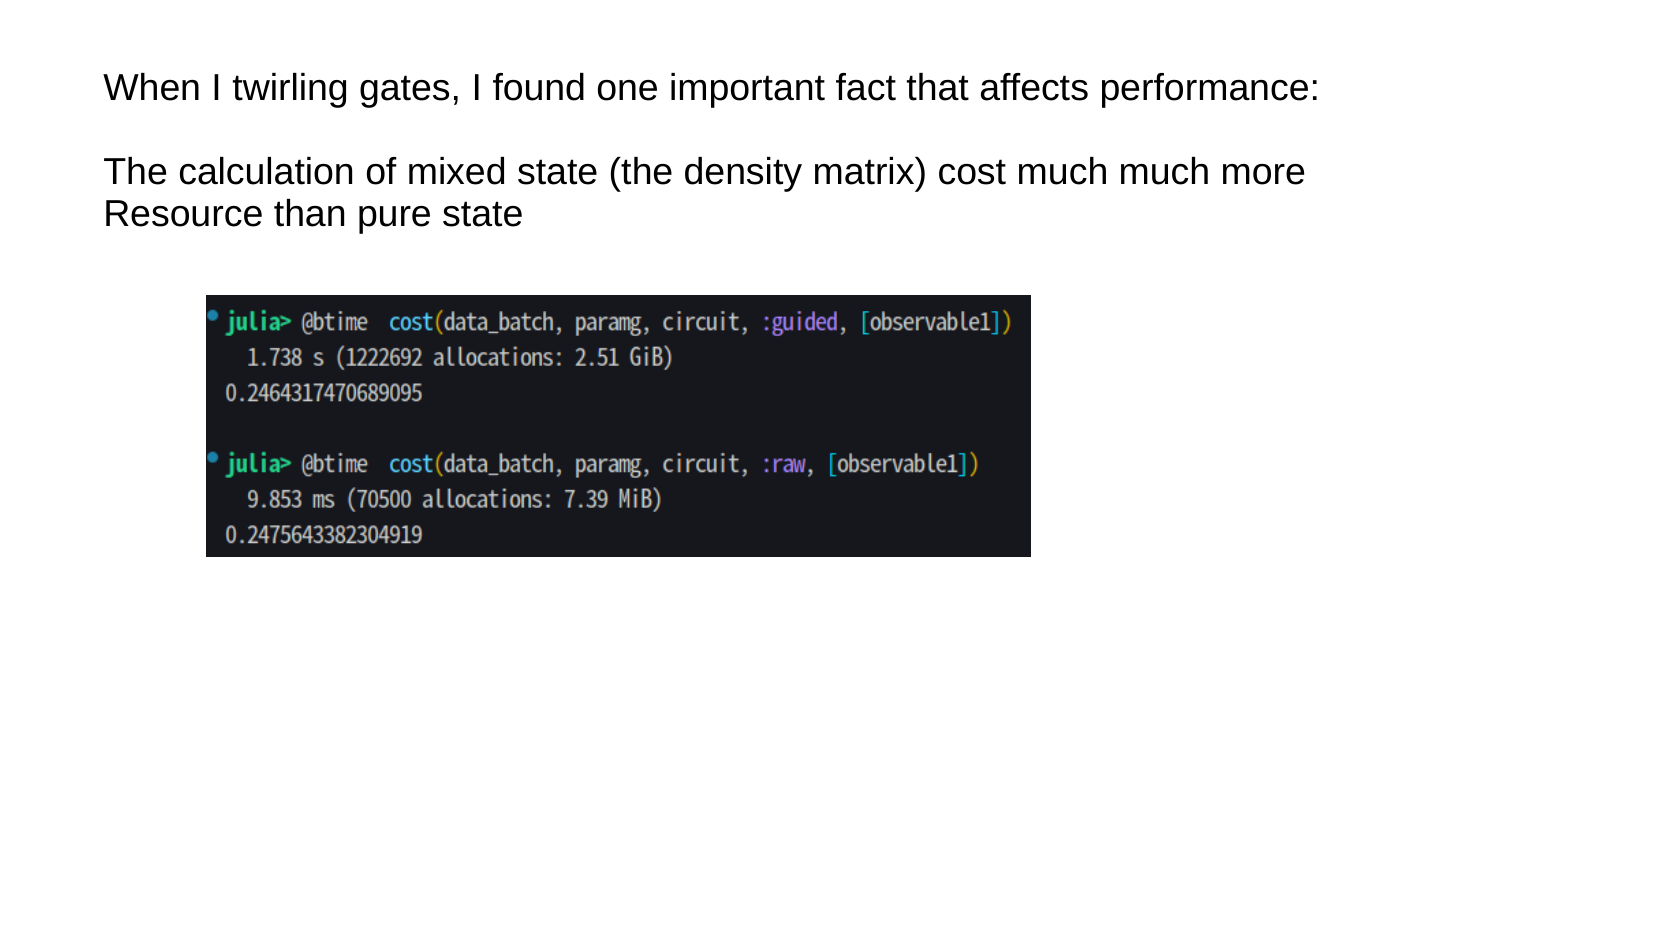

When I twirling gates, I found one important fact that affects performance:
The calculation of mixed state (the density matrix) cost much much more
Resource than pure state